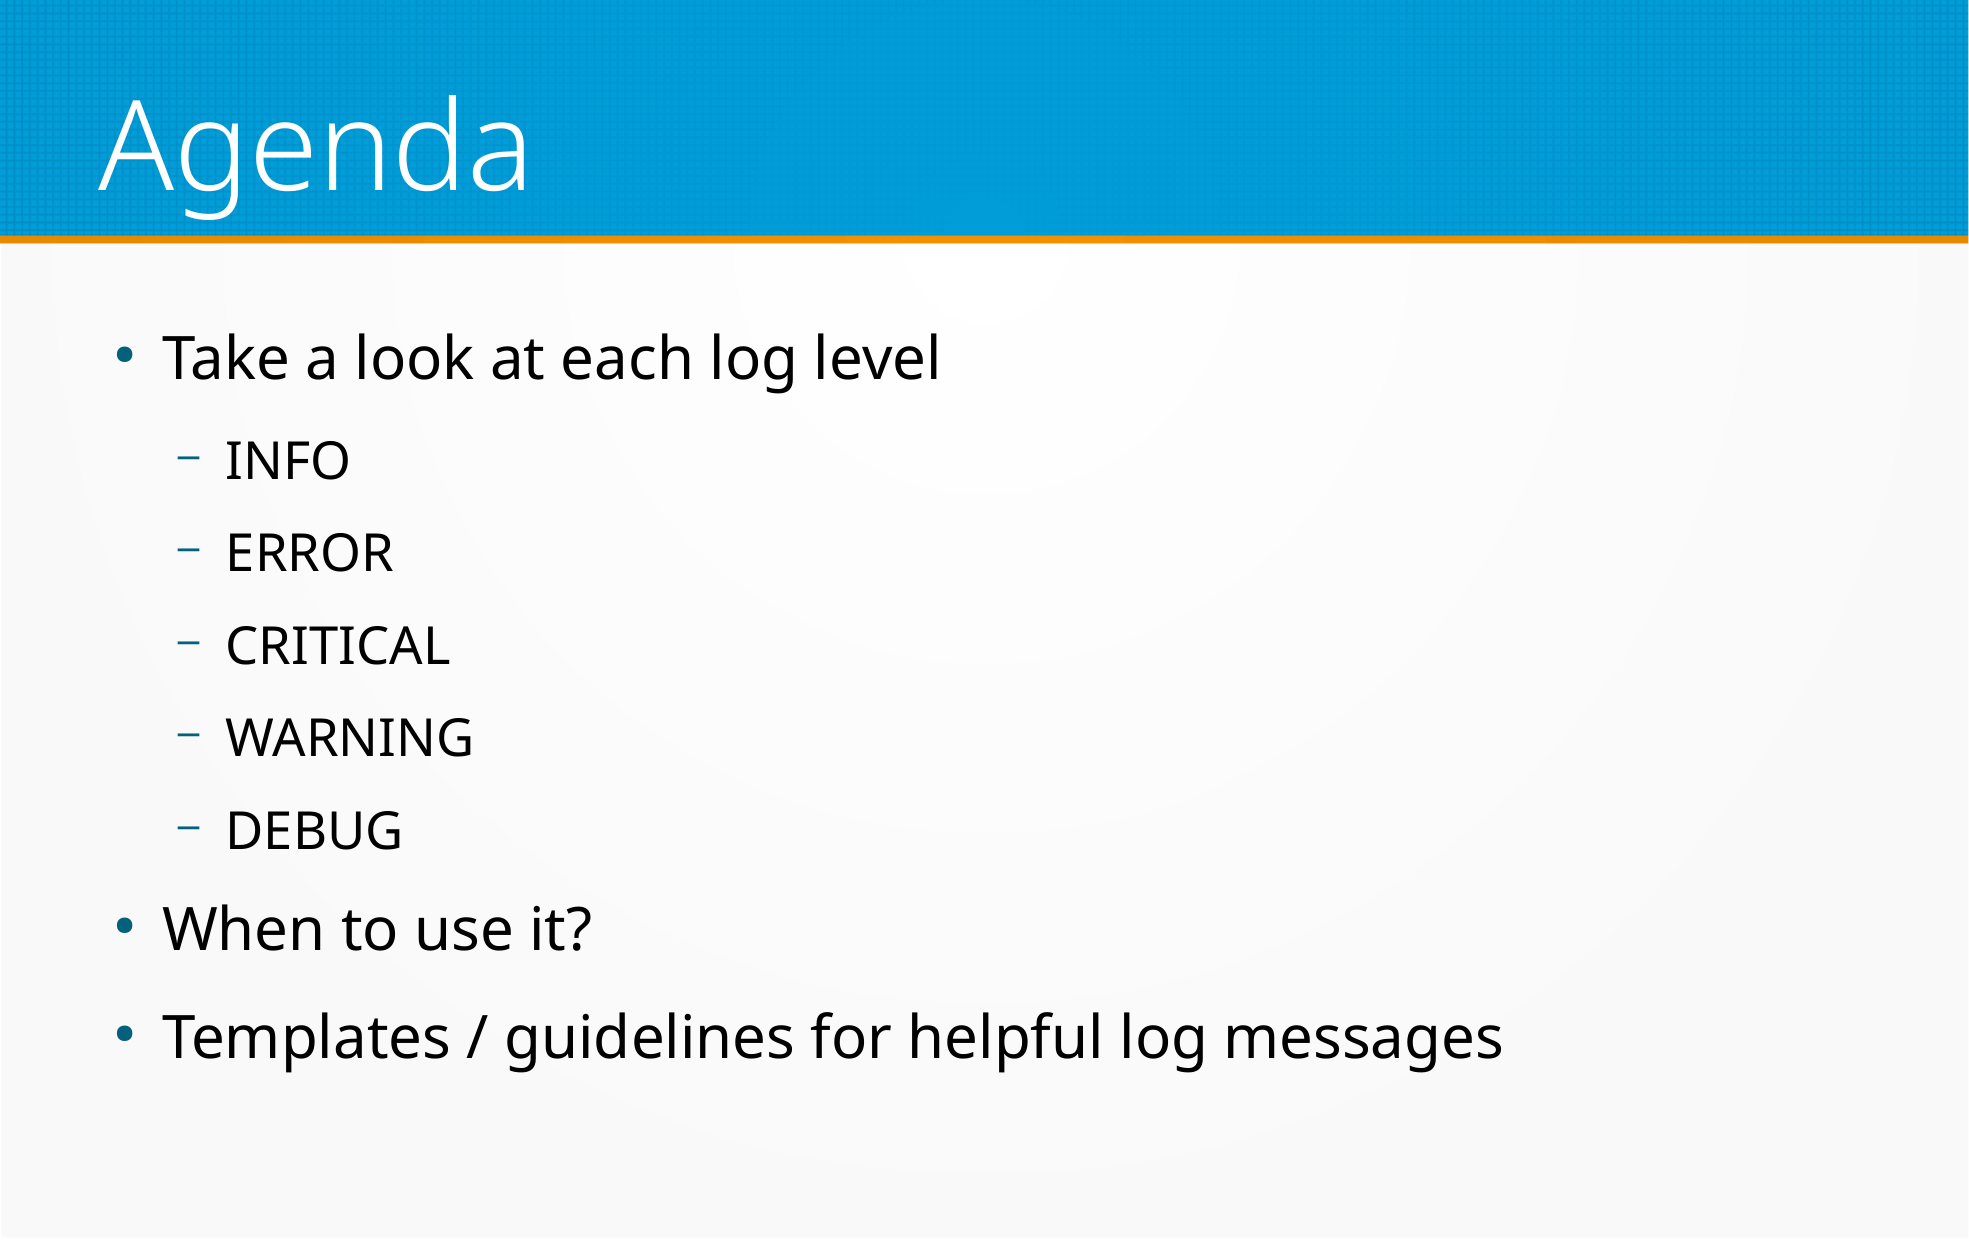

# Agenda
Take a look at each log level
INFO
ERROR
CRITICAL
WARNING
DEBUG
When to use it?
Templates / guidelines for helpful log messages